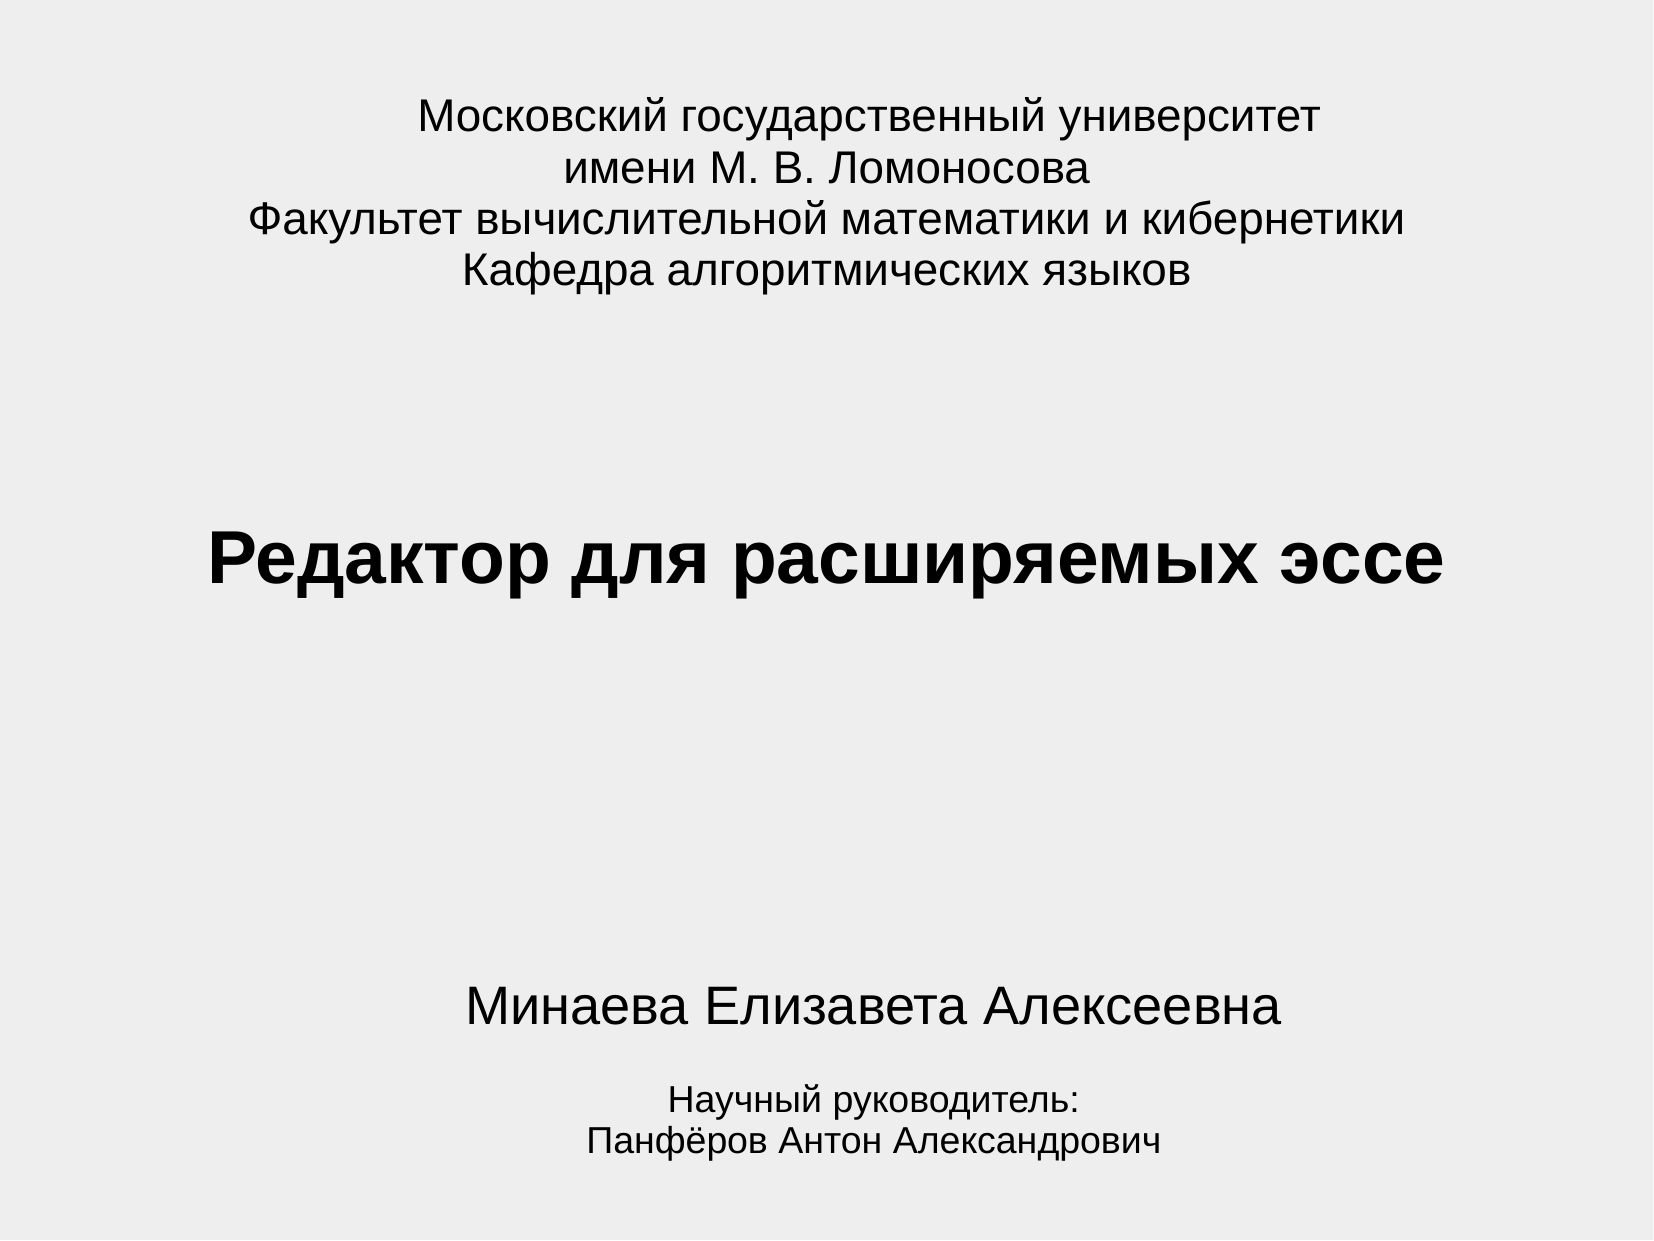

Московский государственный университет
имени М. В. Ломоносова
Факультет вычислительной математики и кибернетики
Кафедра алгоритмических языков
Редактор для расширяемых эссе
Минаева Елизавета Алексеевна
Научный руководитель:
Панфёров Антон Александрович